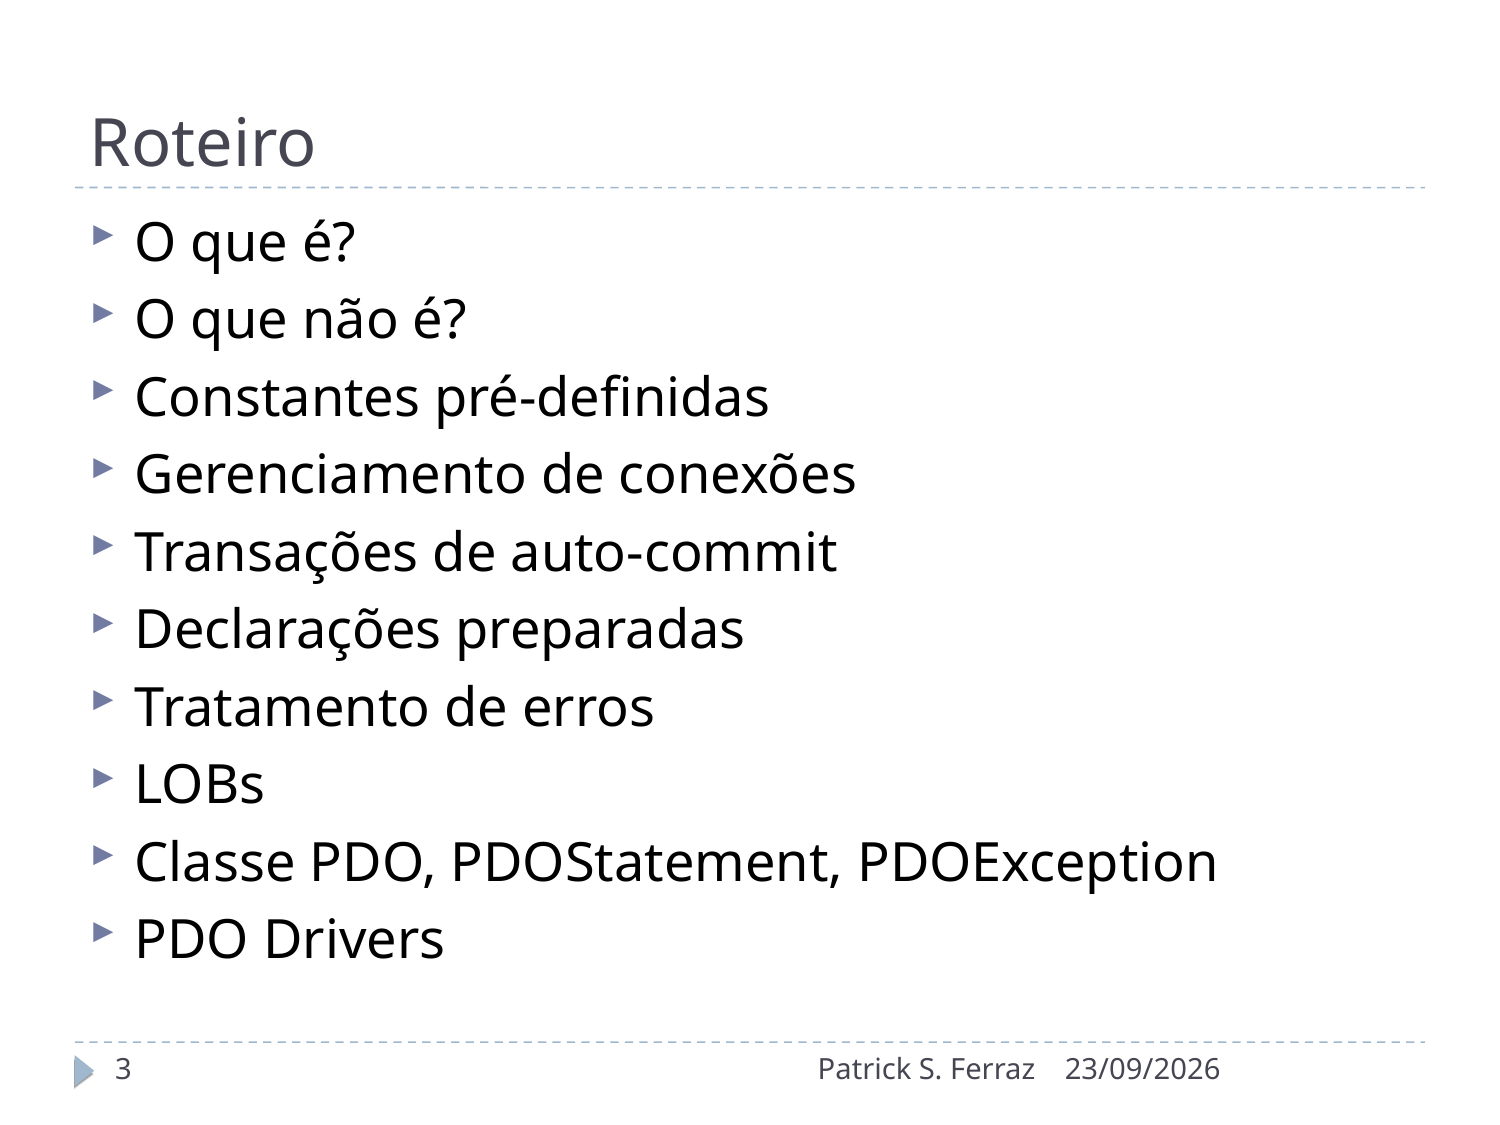

# Roteiro
O que é?
O que não é?
Constantes pré-definidas
Gerenciamento de conexões
Transações de auto-commit
Declarações preparadas
Tratamento de erros
LOBs
Classe PDO, PDOStatement, PDOException
PDO Drivers
Patrick S. Ferraz